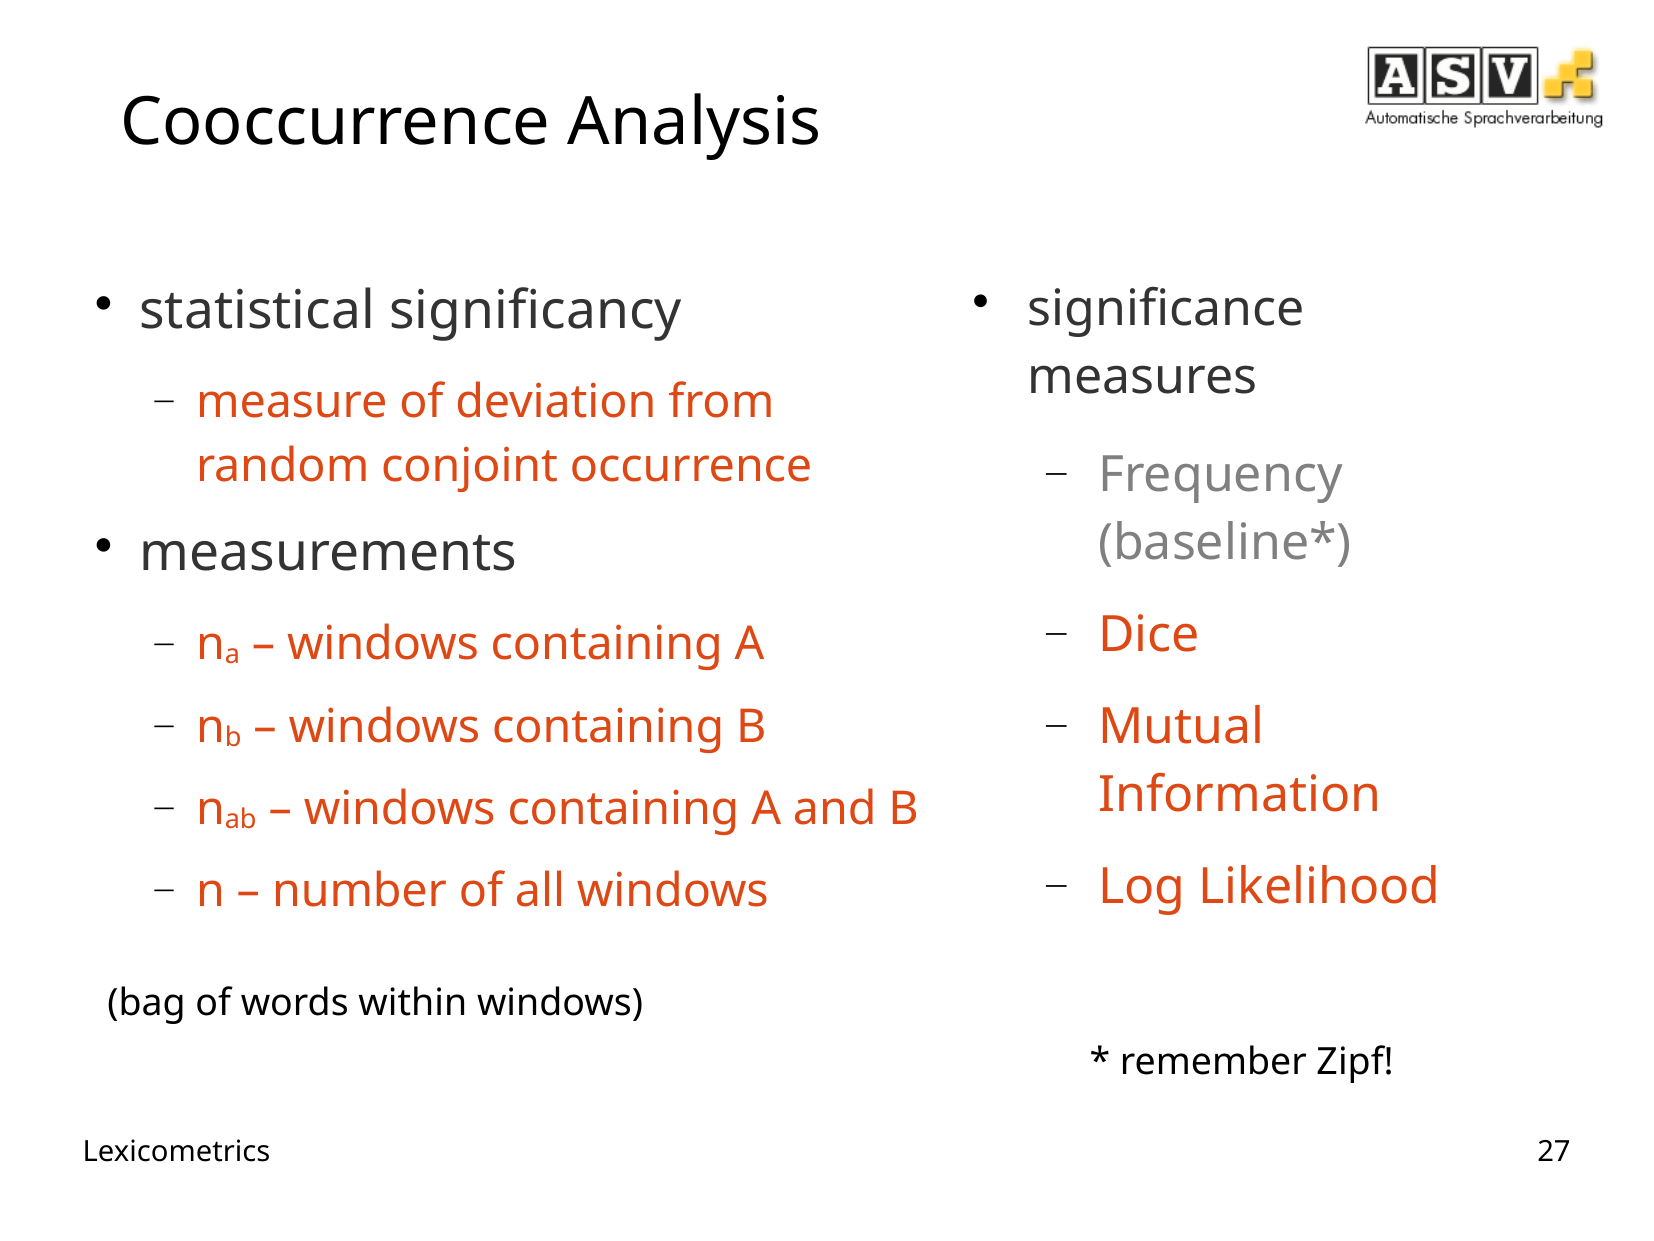

# Cooccurrence Analysis
statistical significancy
measure of deviation from random conjoint occurrence
measurements
na – windows containing A
nb – windows containing B
nab – windows containing A and B
n – number of all windows
significance measures
Frequency (baseline*)
Dice
Mutual Information
Log Likelihood
(bag of words within windows)
* remember Zipf!
Lexicometrics
27